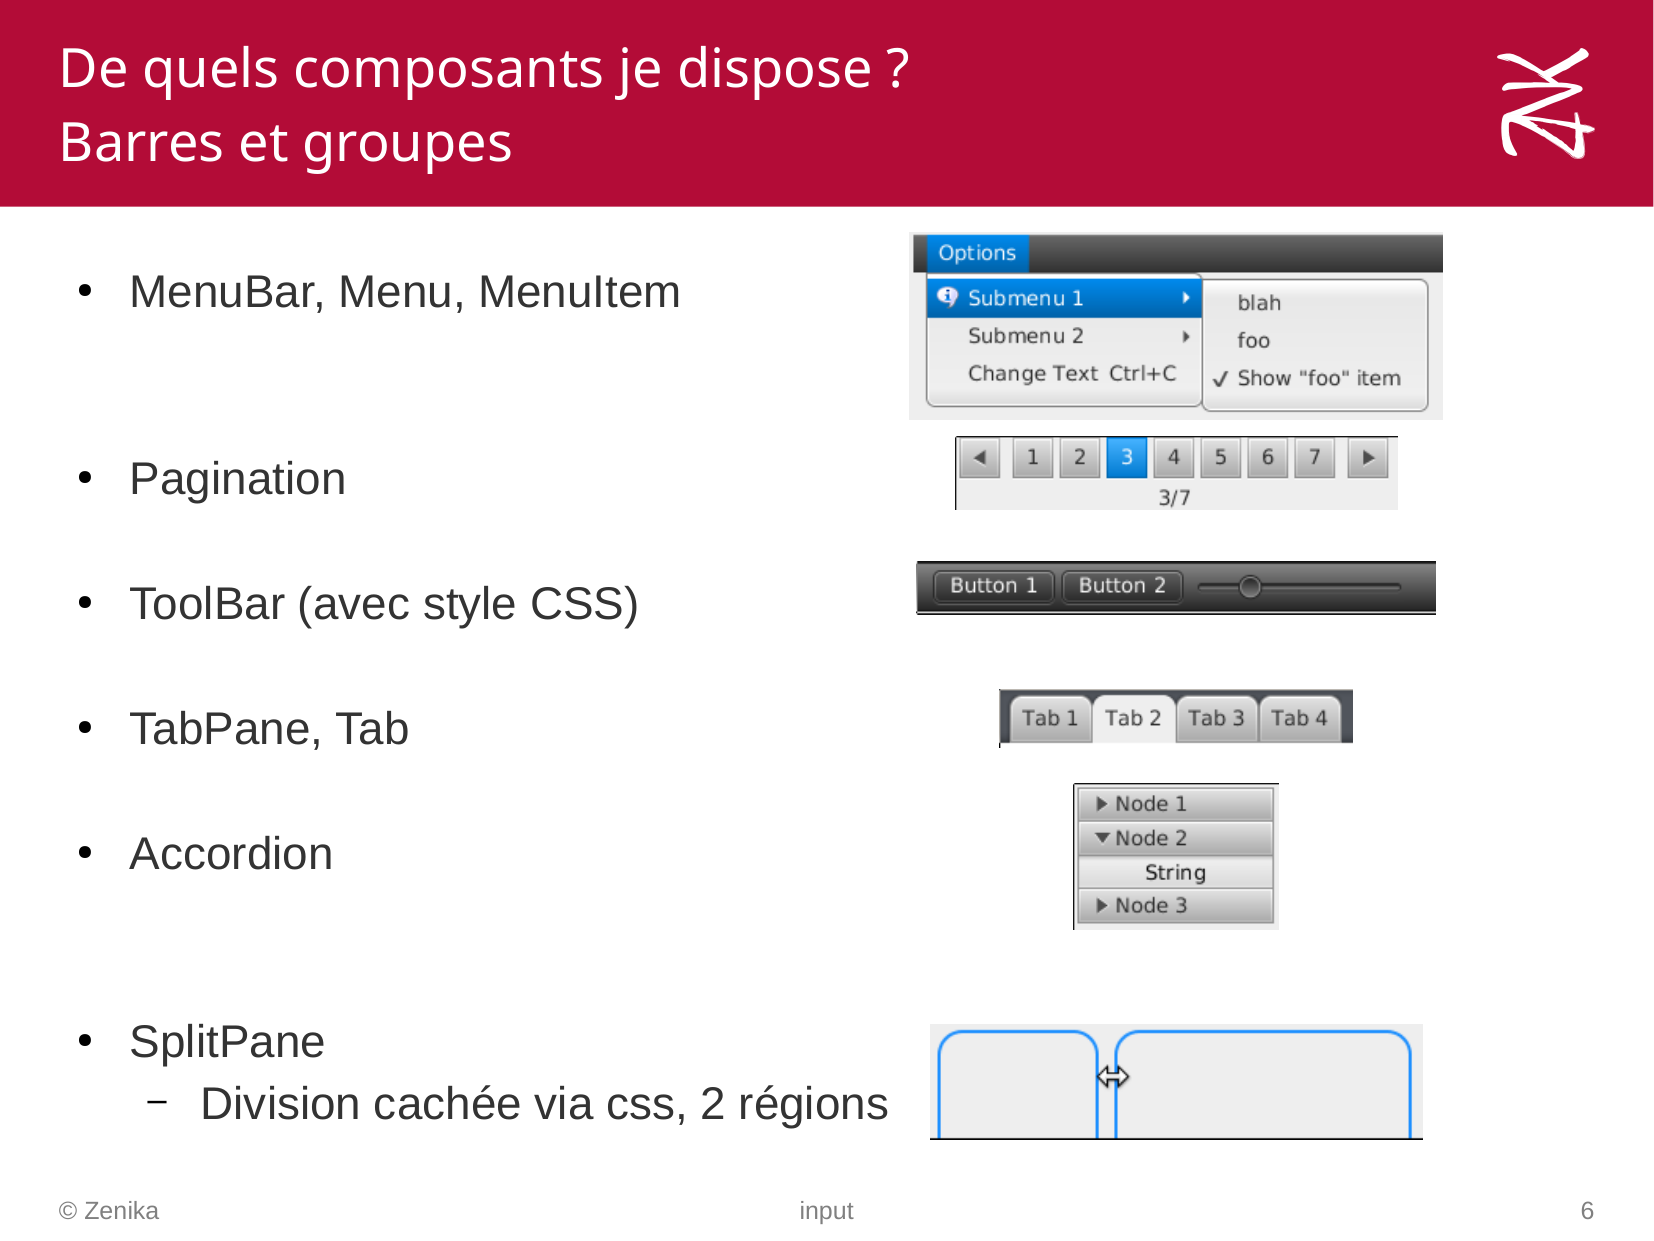

# De quels composants je dispose ? Barres et groupes
MenuBar, Menu, MenuItem
Pagination
ToolBar (avec style CSS)
TabPane, Tab
Accordion
SplitPane
Division cachée via css, 2 régions